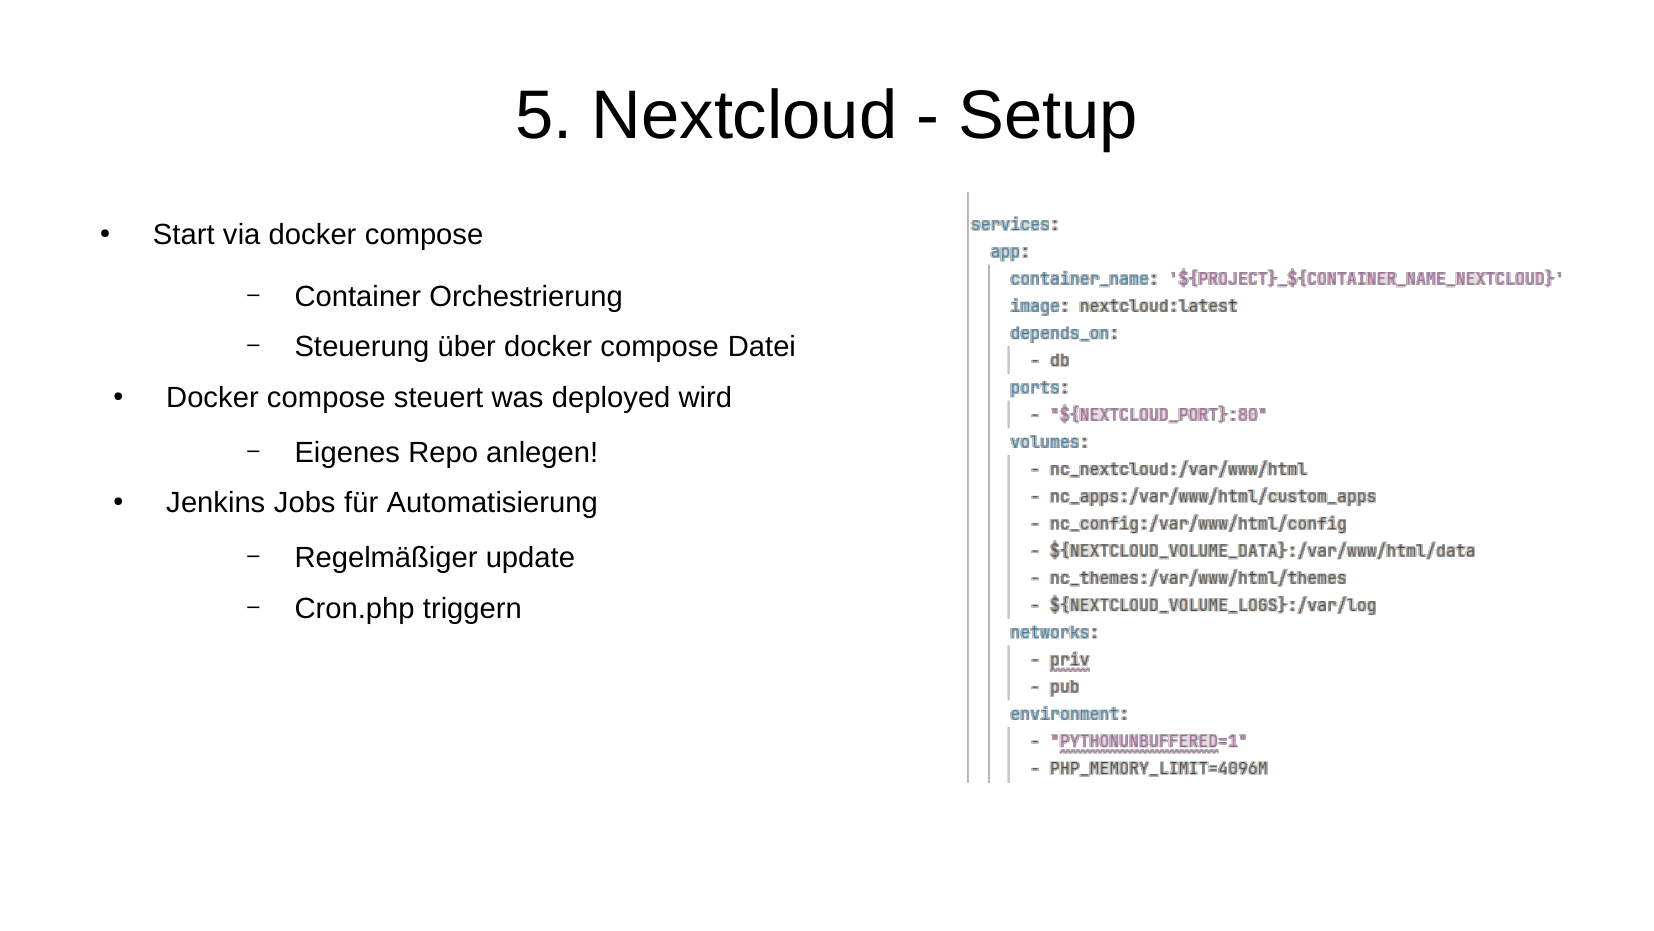

5. Nextcloud - Setup
# Start via docker compose
Container Orchestrierung
Steuerung über docker compose Datei
Docker compose steuert was deployed wird
Eigenes Repo anlegen!
Jenkins Jobs für Automatisierung
Regelmäßiger update
Cron.php triggern